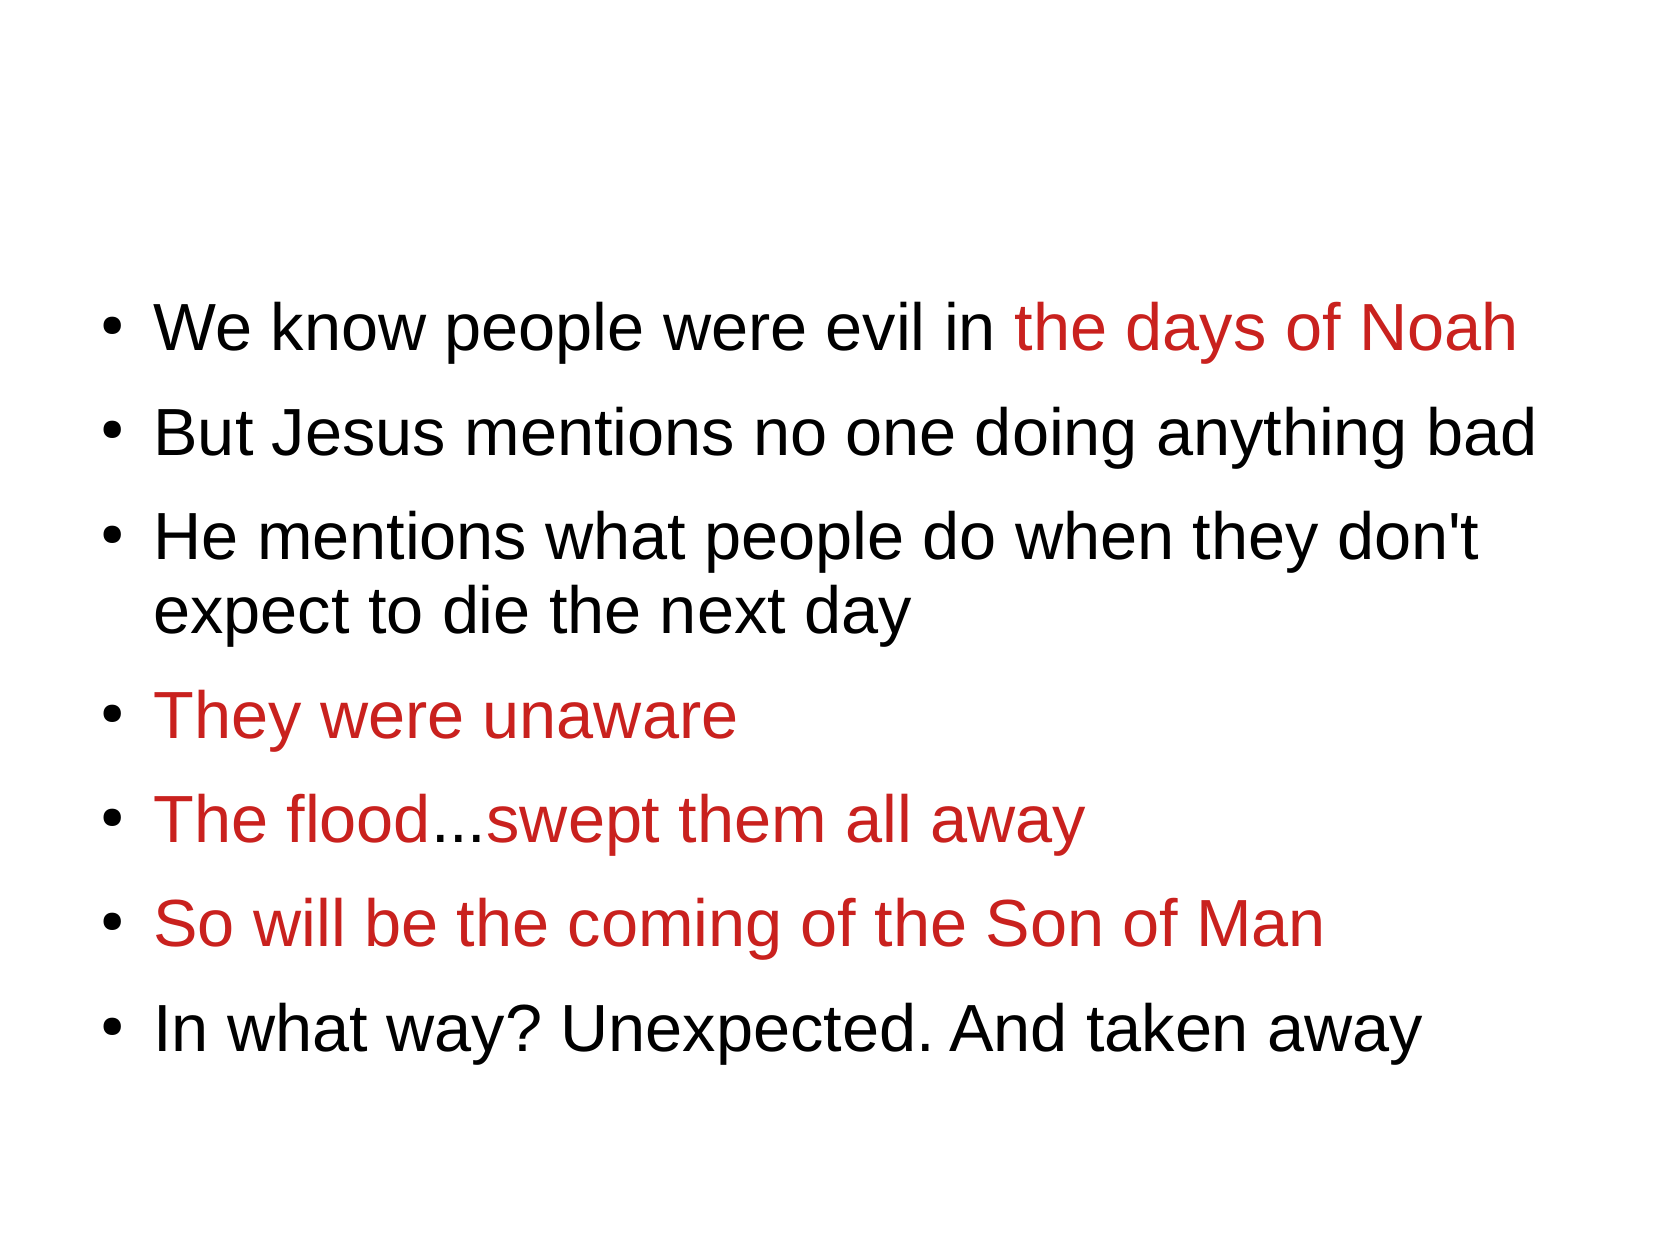

#
We know people were evil in the days of Noah
But Jesus mentions no one doing anything bad
He mentions what people do when they don't expect to die the next day
They were unaware
The flood...swept them all away
So will be the coming of the Son of Man
In what way? Unexpected. And taken away